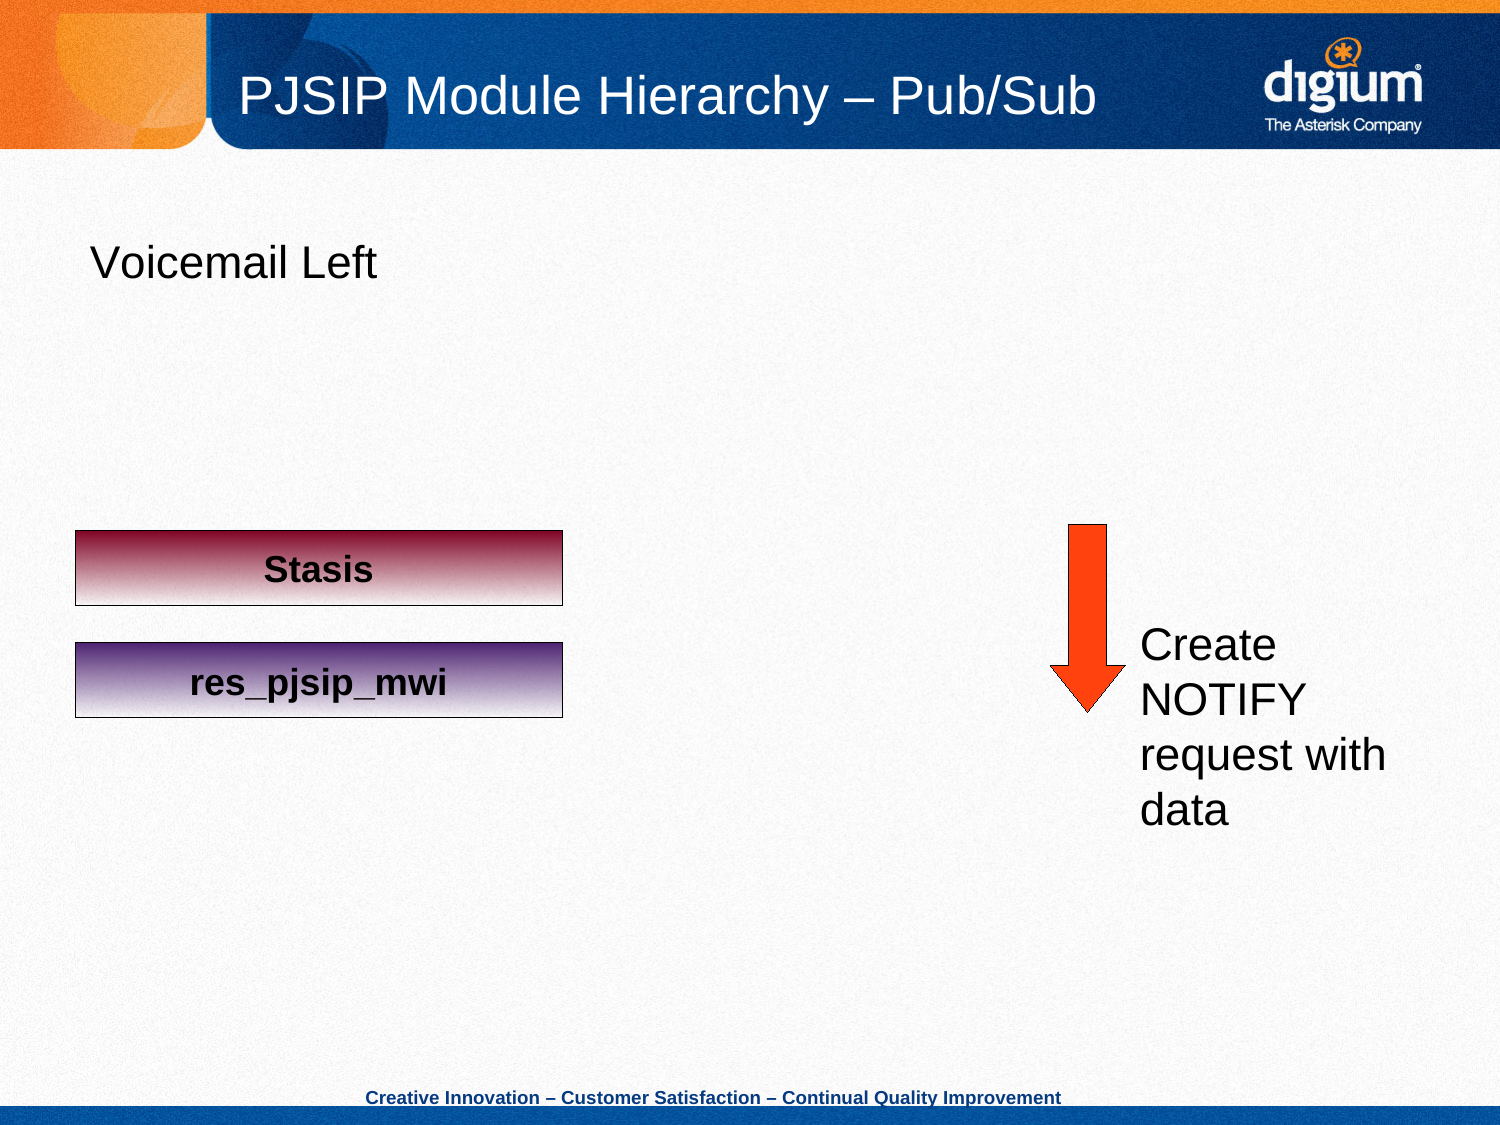

# PJSIP Module Hierarchy – Pub/Sub
Voicemail Left
Stasis
Create NOTIFY request with data
res_pjsip_mwi